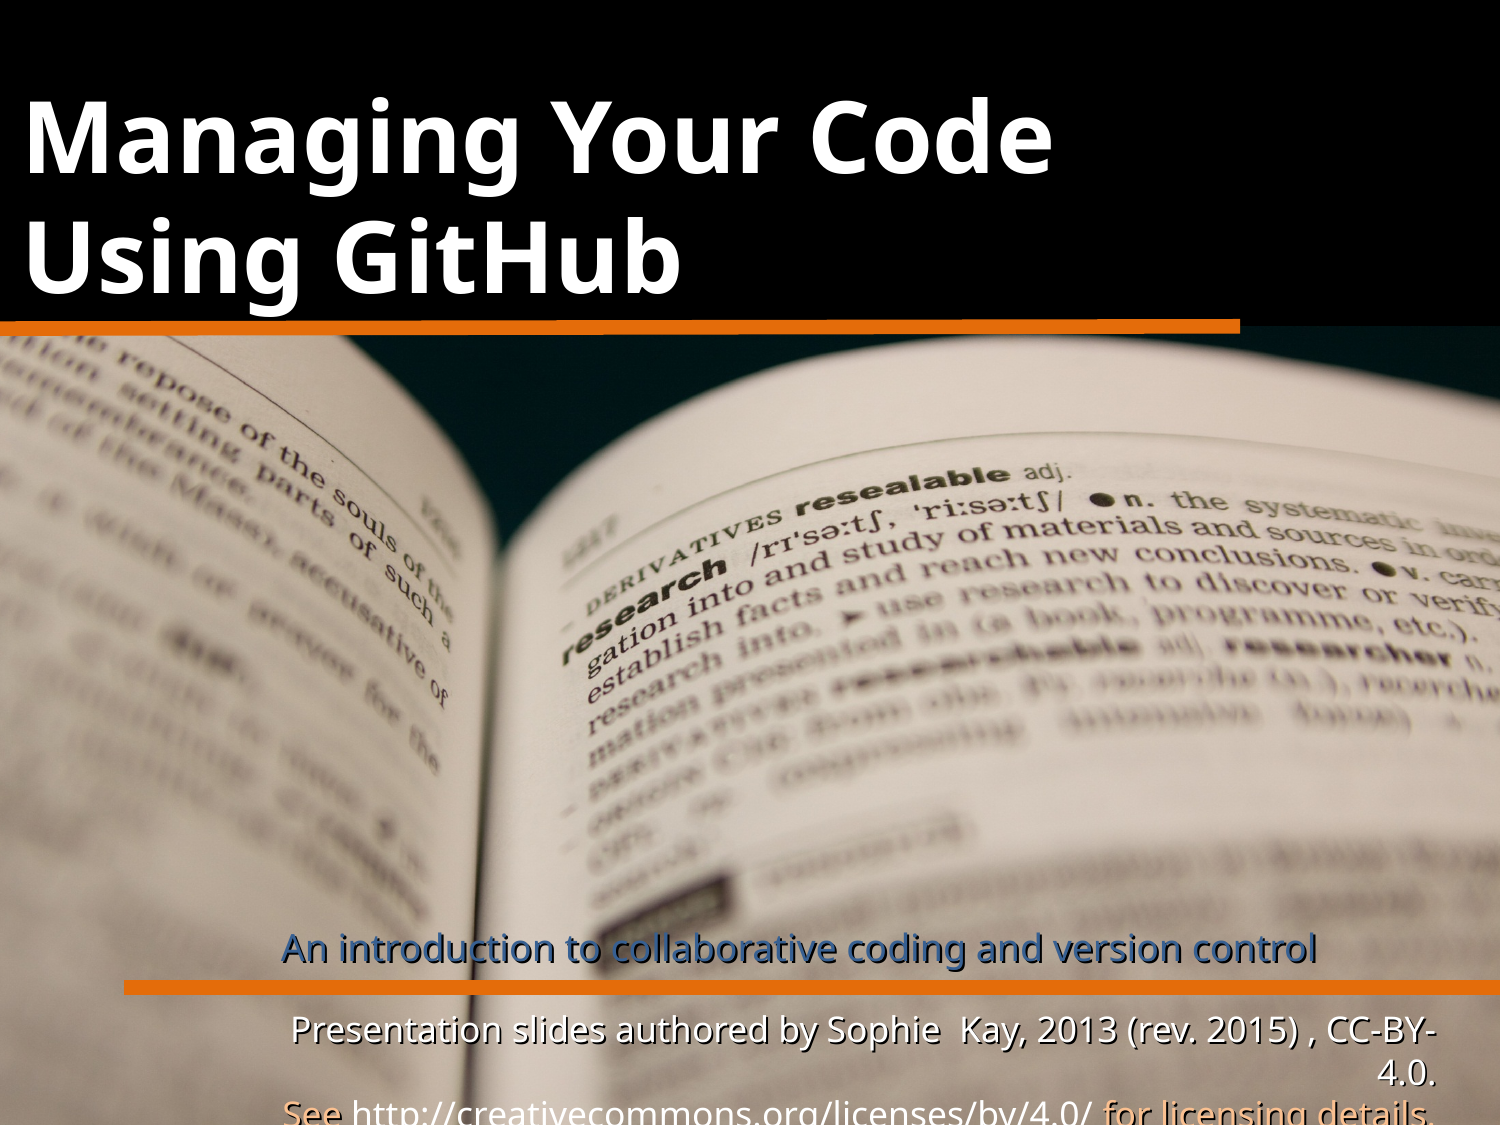

Managing Your Code
Using GitHub
An introduction to collaborative coding and version control
 Presentation slides authored by Sophie Kay, 2013 (rev. 2015) , CC-BY-4.0.
See http://creativecommons.org/licenses/by/4.0/ for licensing details.